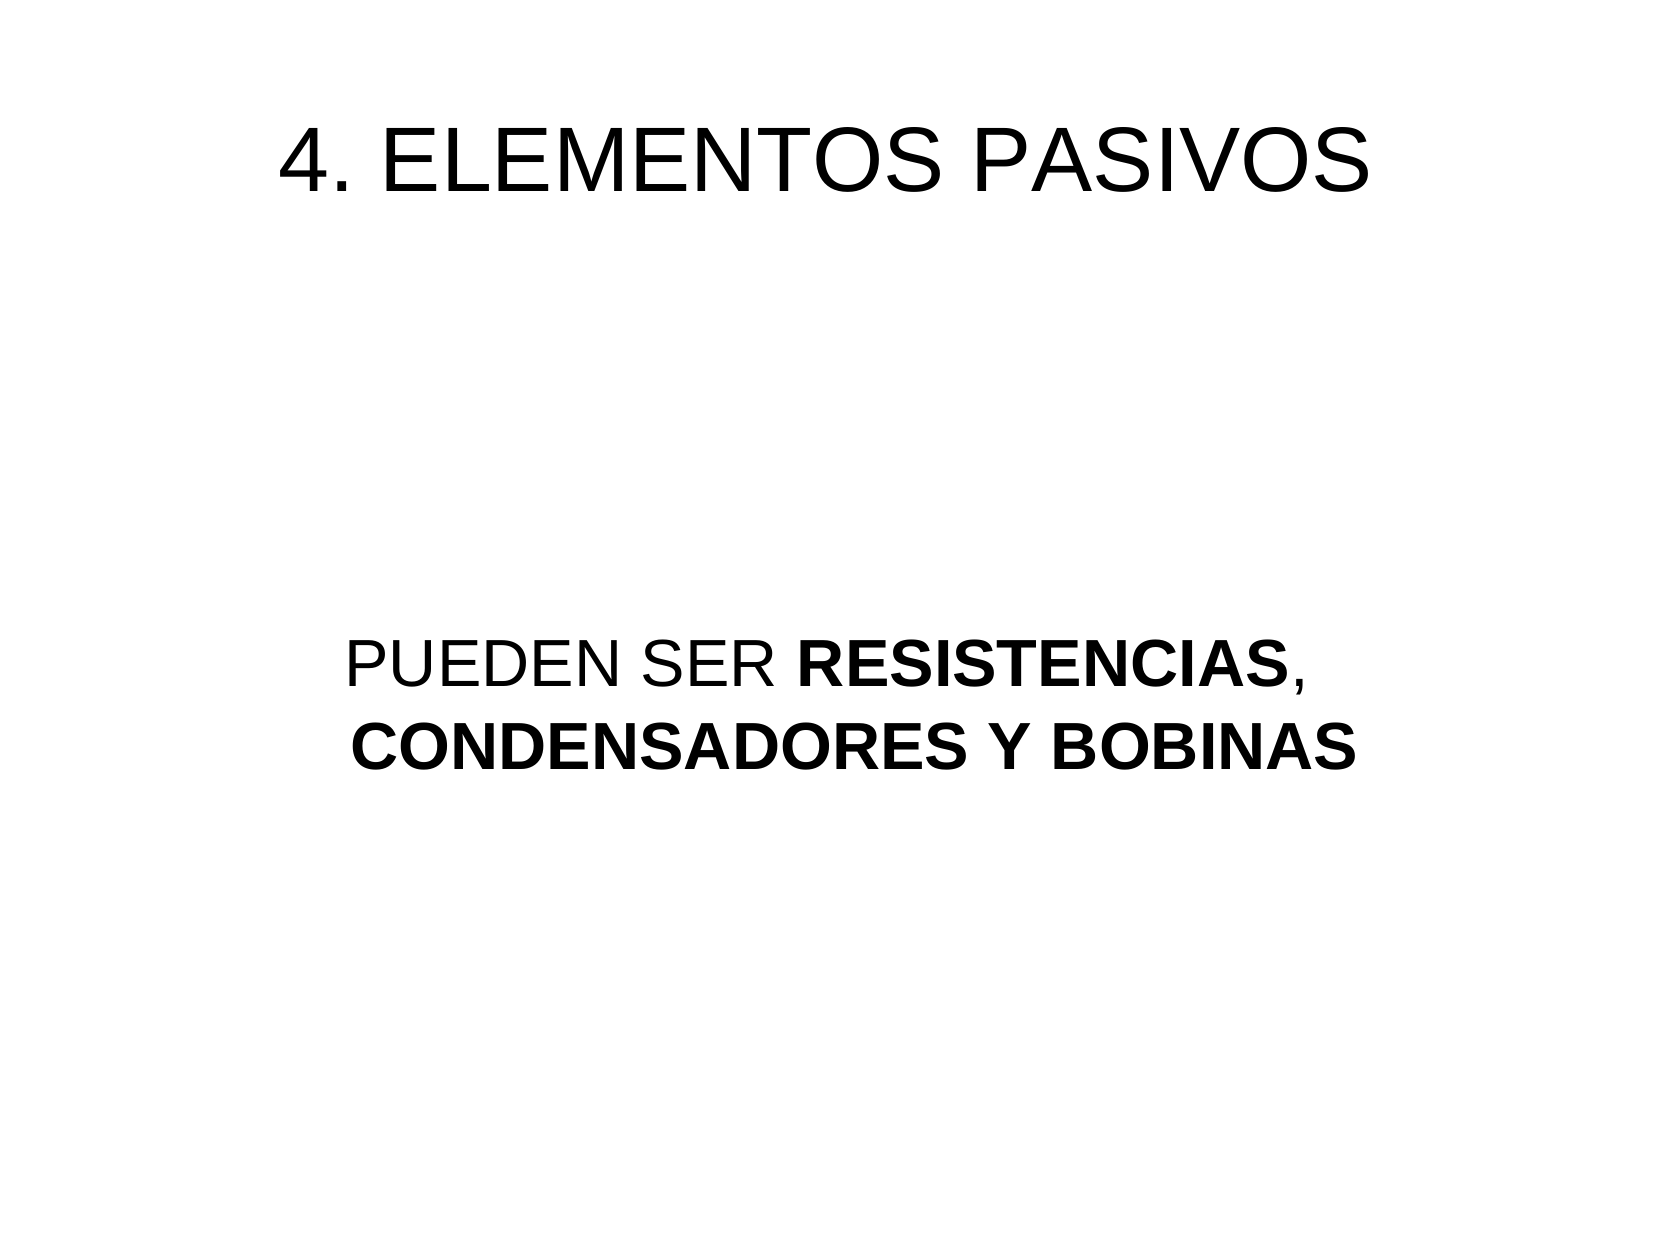

# 4. ELEMENTOS PASIVOS
PUEDEN SER RESISTENCIAS, CONDENSADORES Y BOBINAS